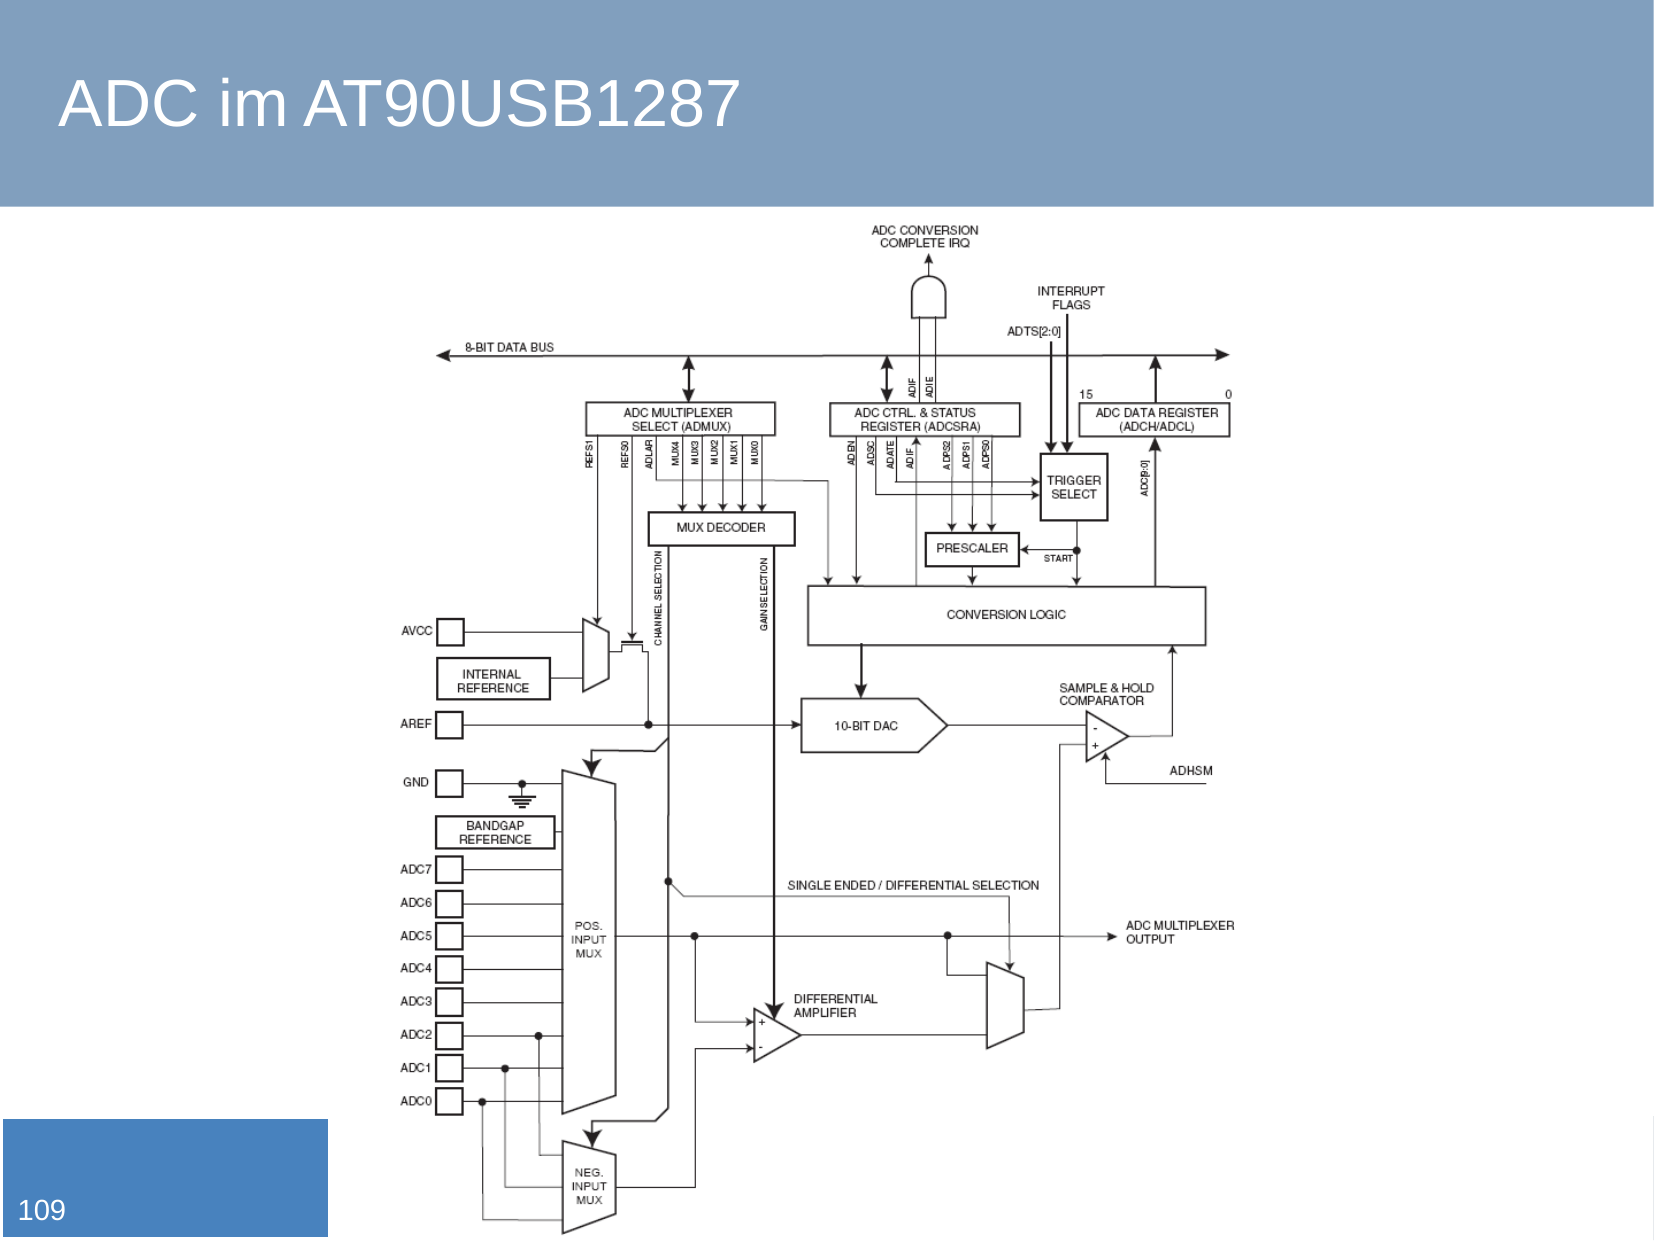

# ADC im AT90USB1287
LibreOffice Productivity Suite
109